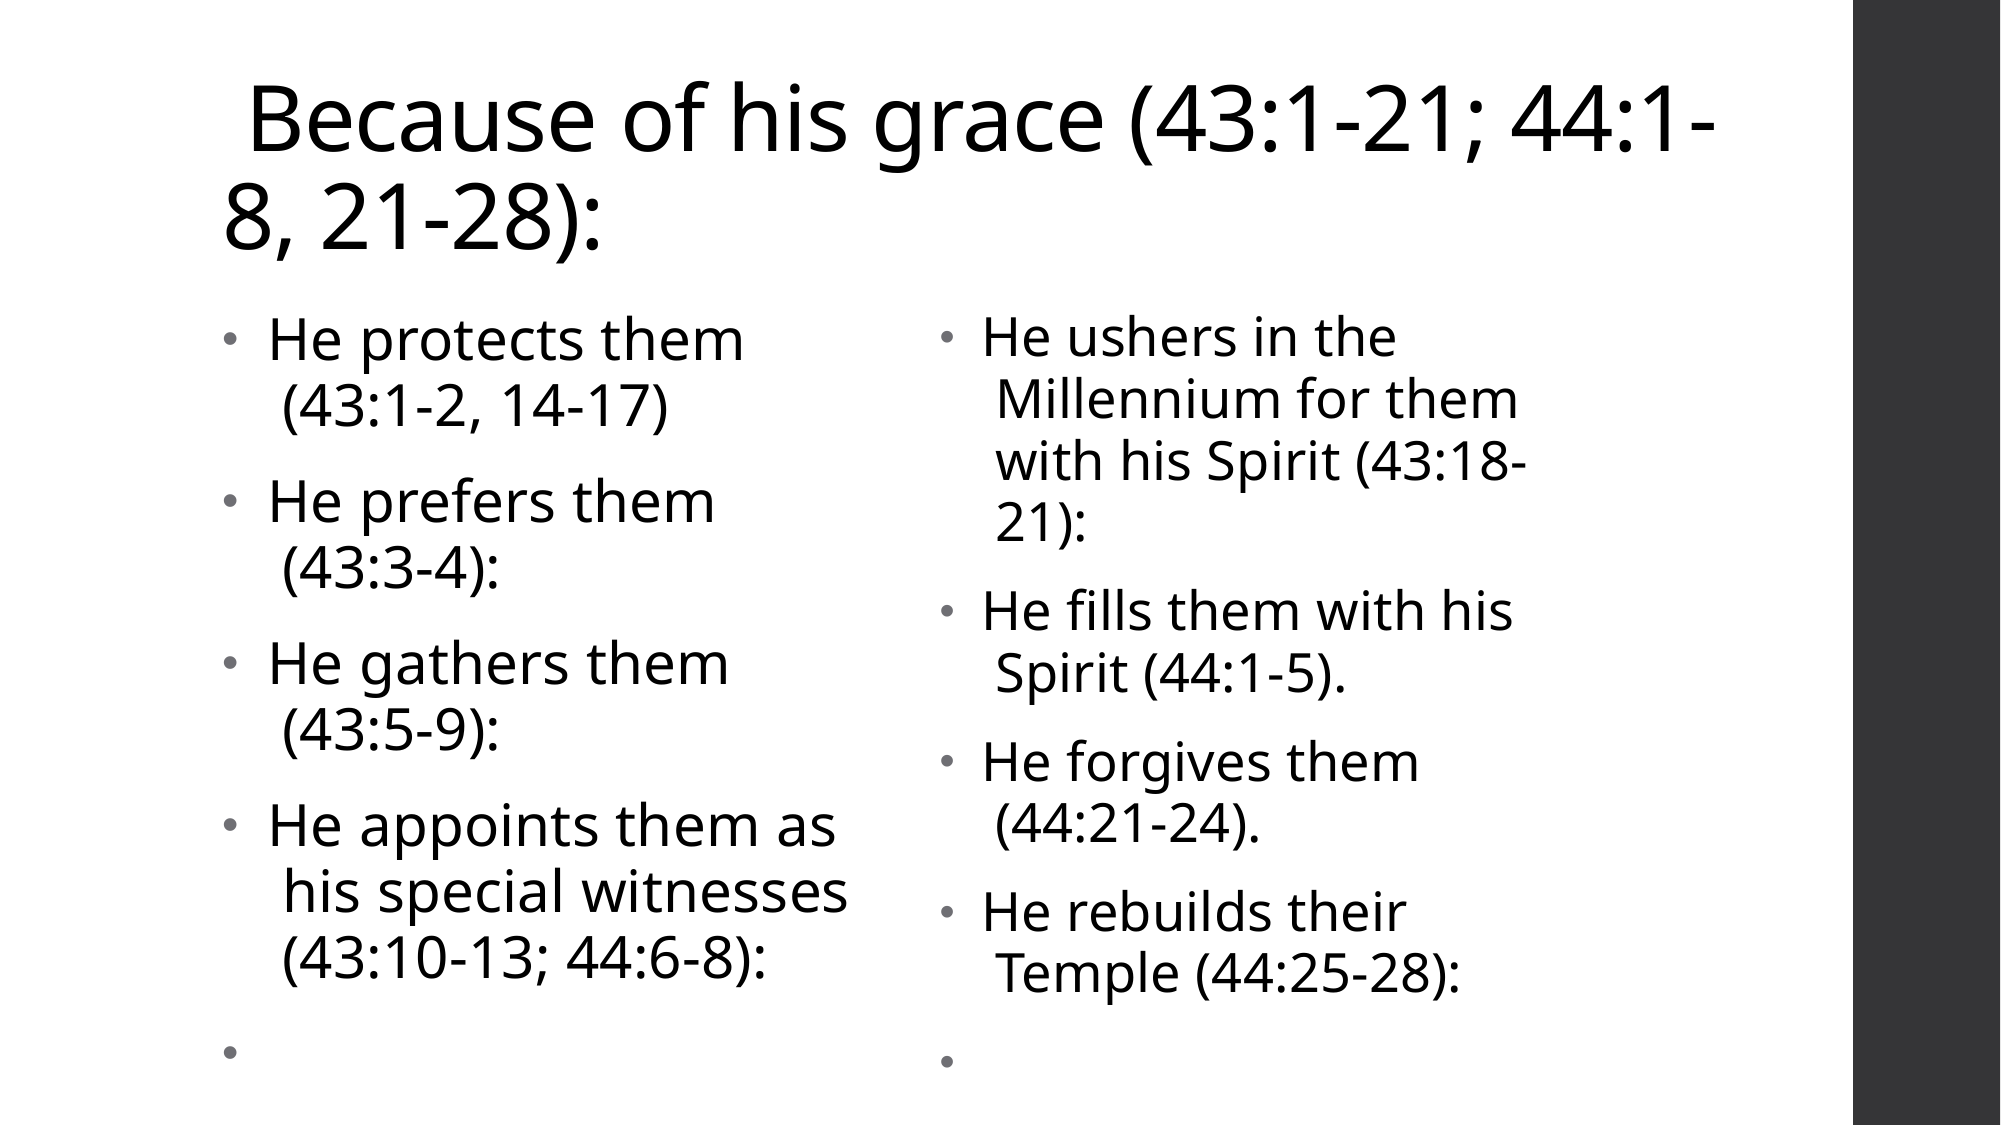

# Because of his grace (43:1-21; 44:1-8, 21-28):
 He protects them (43:1-2, 14-17)
 He prefers them (43:3-4):
 He gathers them (43:5-9):
 He appoints them as his special witnesses (43:10-13; 44:6-8):
 He ushers in the Millennium for them with his Spirit (43:18-21):
 He fills them with his Spirit (44:1-5).
 He forgives them (44:21-24).
 He rebuilds their Temple (44:25-28):